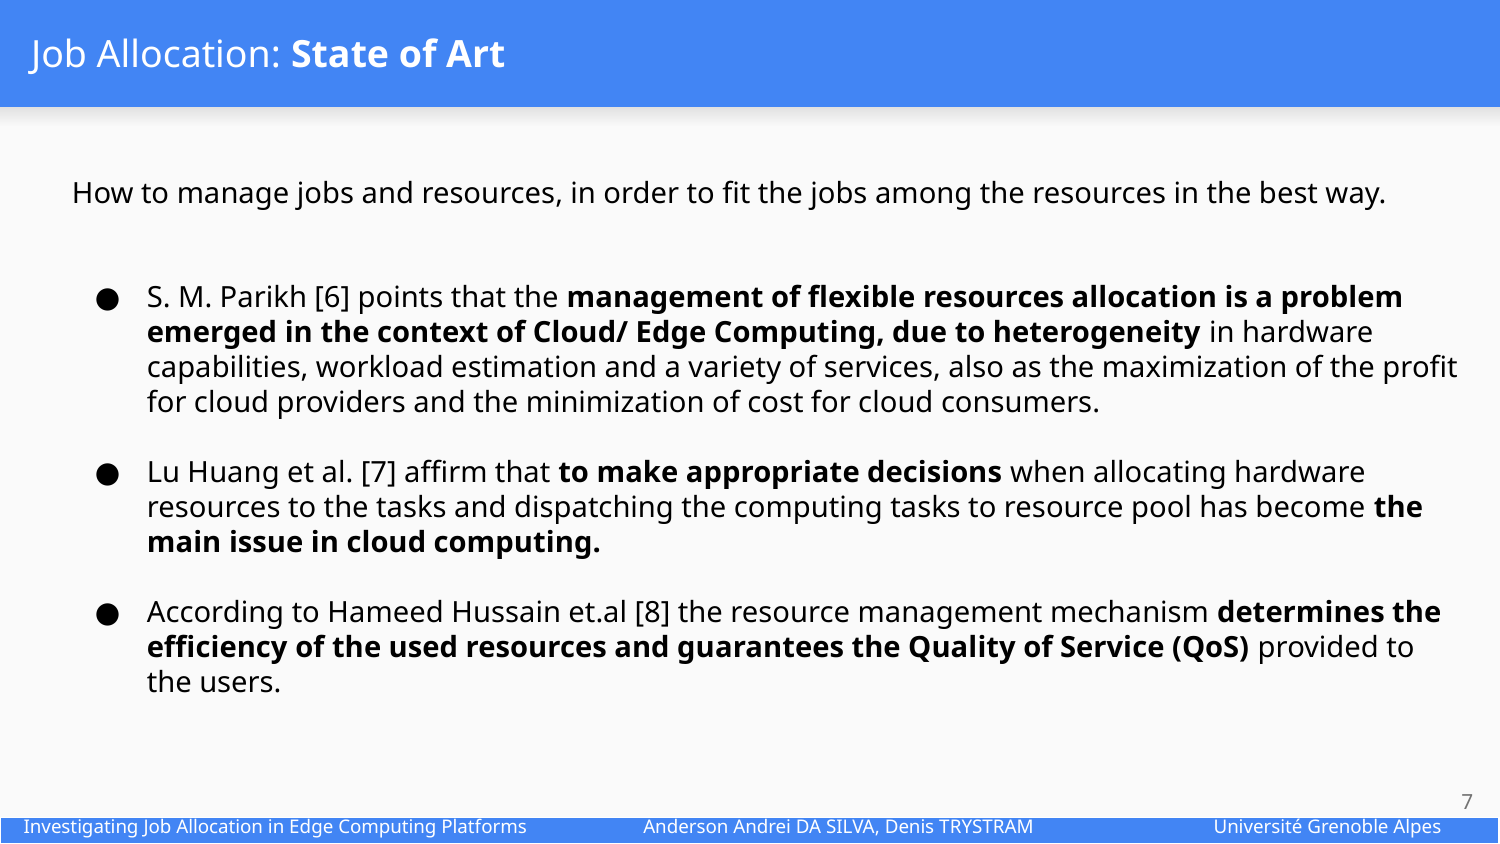

# Job Allocation: State of Art
How to manage jobs and resources, in order to fit the jobs among the resources in the best way.
S. M. Parikh [6] points that the management of flexible resources allocation is a problem emerged in the context of Cloud/ Edge Computing, due to heterogeneity in hardware capabilities, workload estimation and a variety of services, also as the maximization of the profit for cloud providers and the minimization of cost for cloud consumers.
Lu Huang et al. [7] affirm that to make appropriate decisions when allocating hardware resources to the tasks and dispatching the computing tasks to resource pool has become the main issue in cloud computing.
According to Hameed Hussain et.al [8] the resource management mechanism determines the efficiency of the used resources and guarantees the Quality of Service (QoS) provided to the users.
Investigating Job Allocation in Edge Computing Platforms
Anderson Andrei DA SILVA, Denis TRYSTRAM
Université Grenoble Alpes